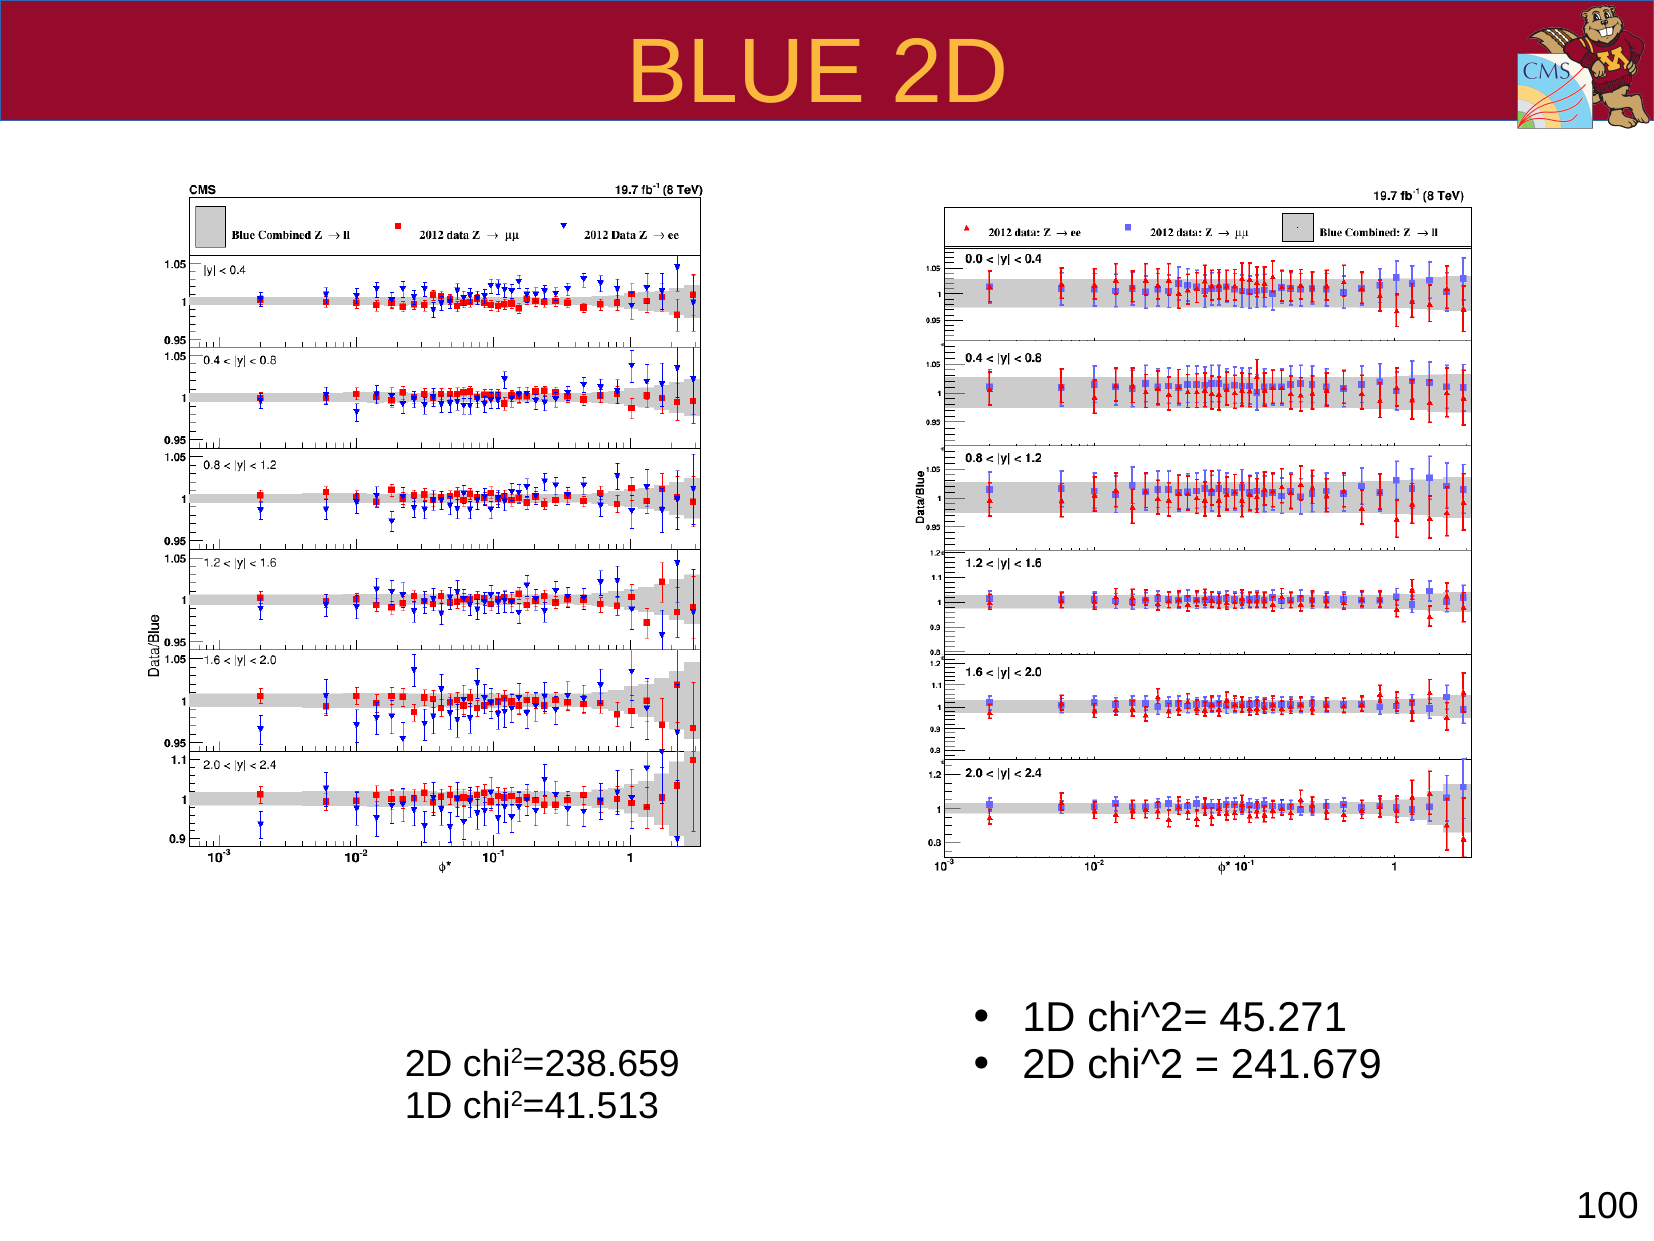

# BLUE 2D
1D chi^2= 45.271
2D chi^2 = 241.679
2D chi2=238.659
1D chi2=41.513
100